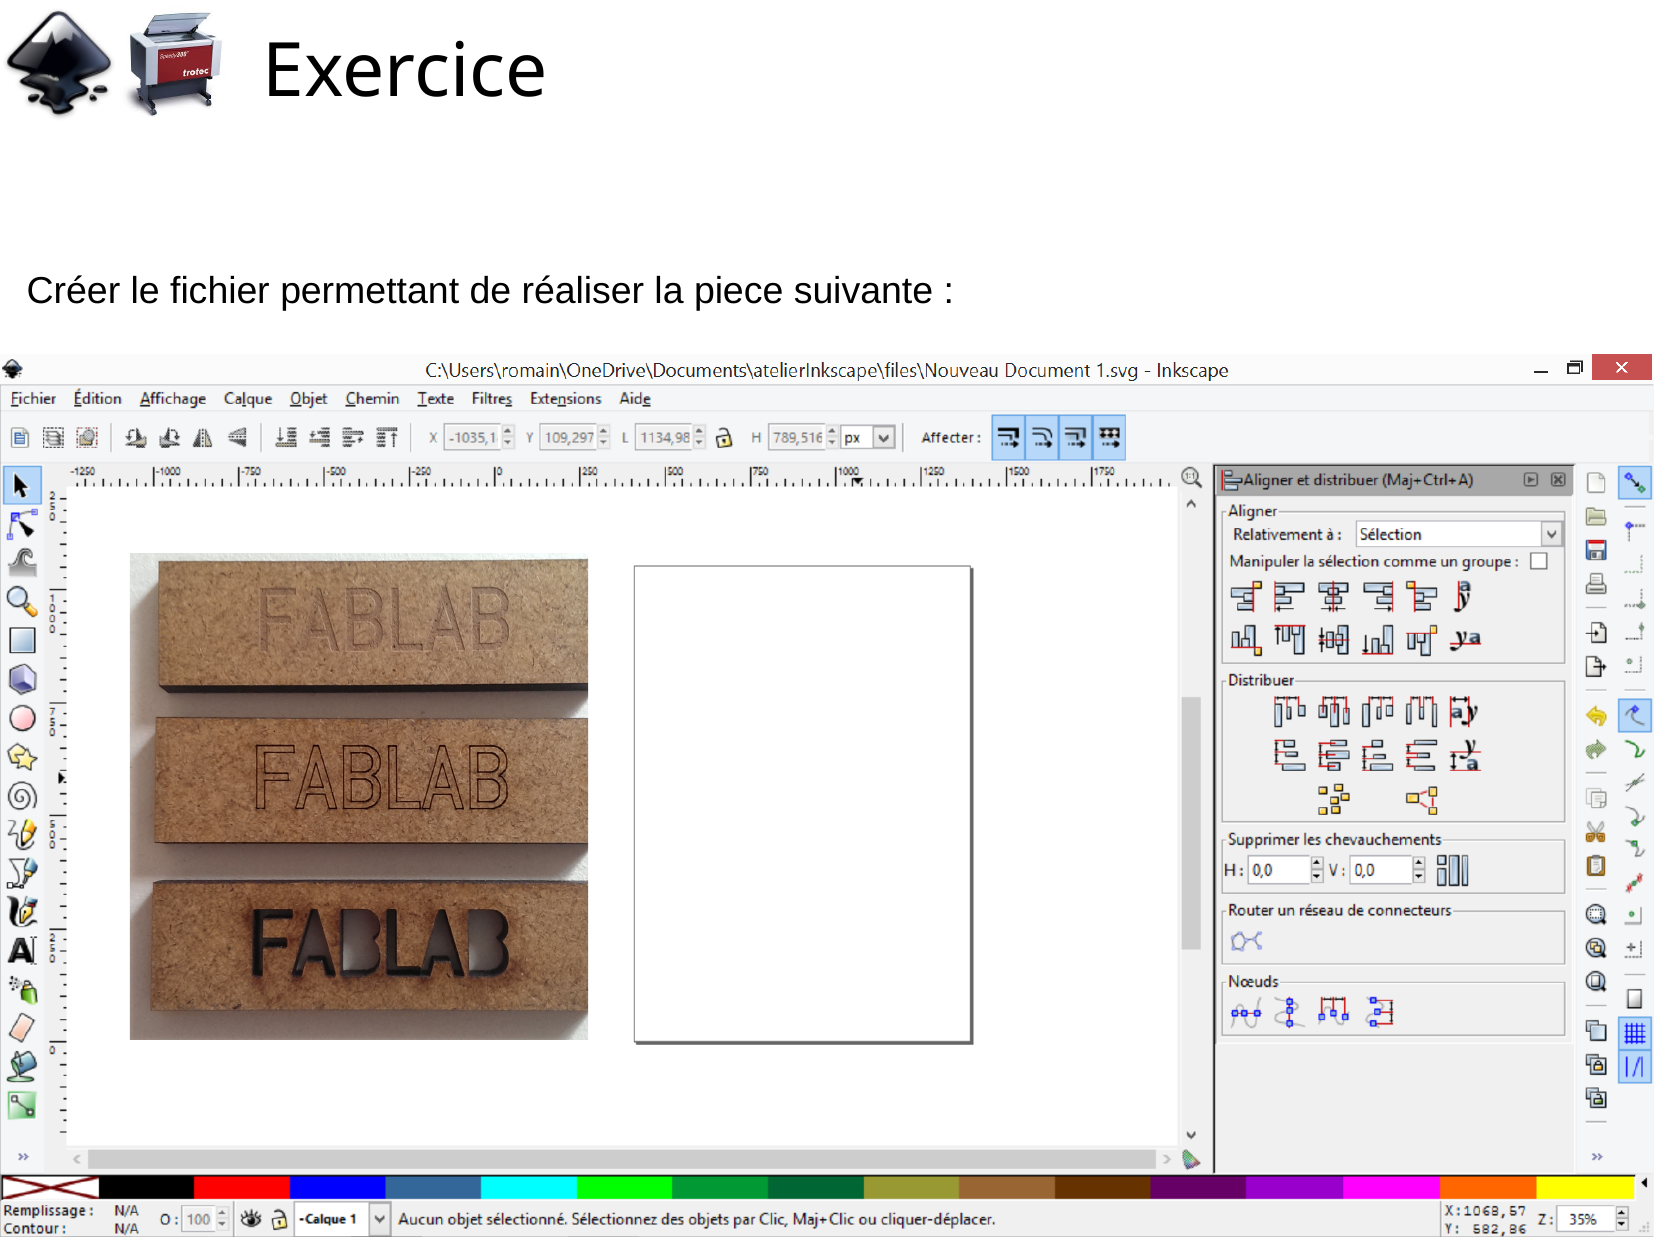

Exercice
Créer le fichier permettant de réaliser la piece suivante :